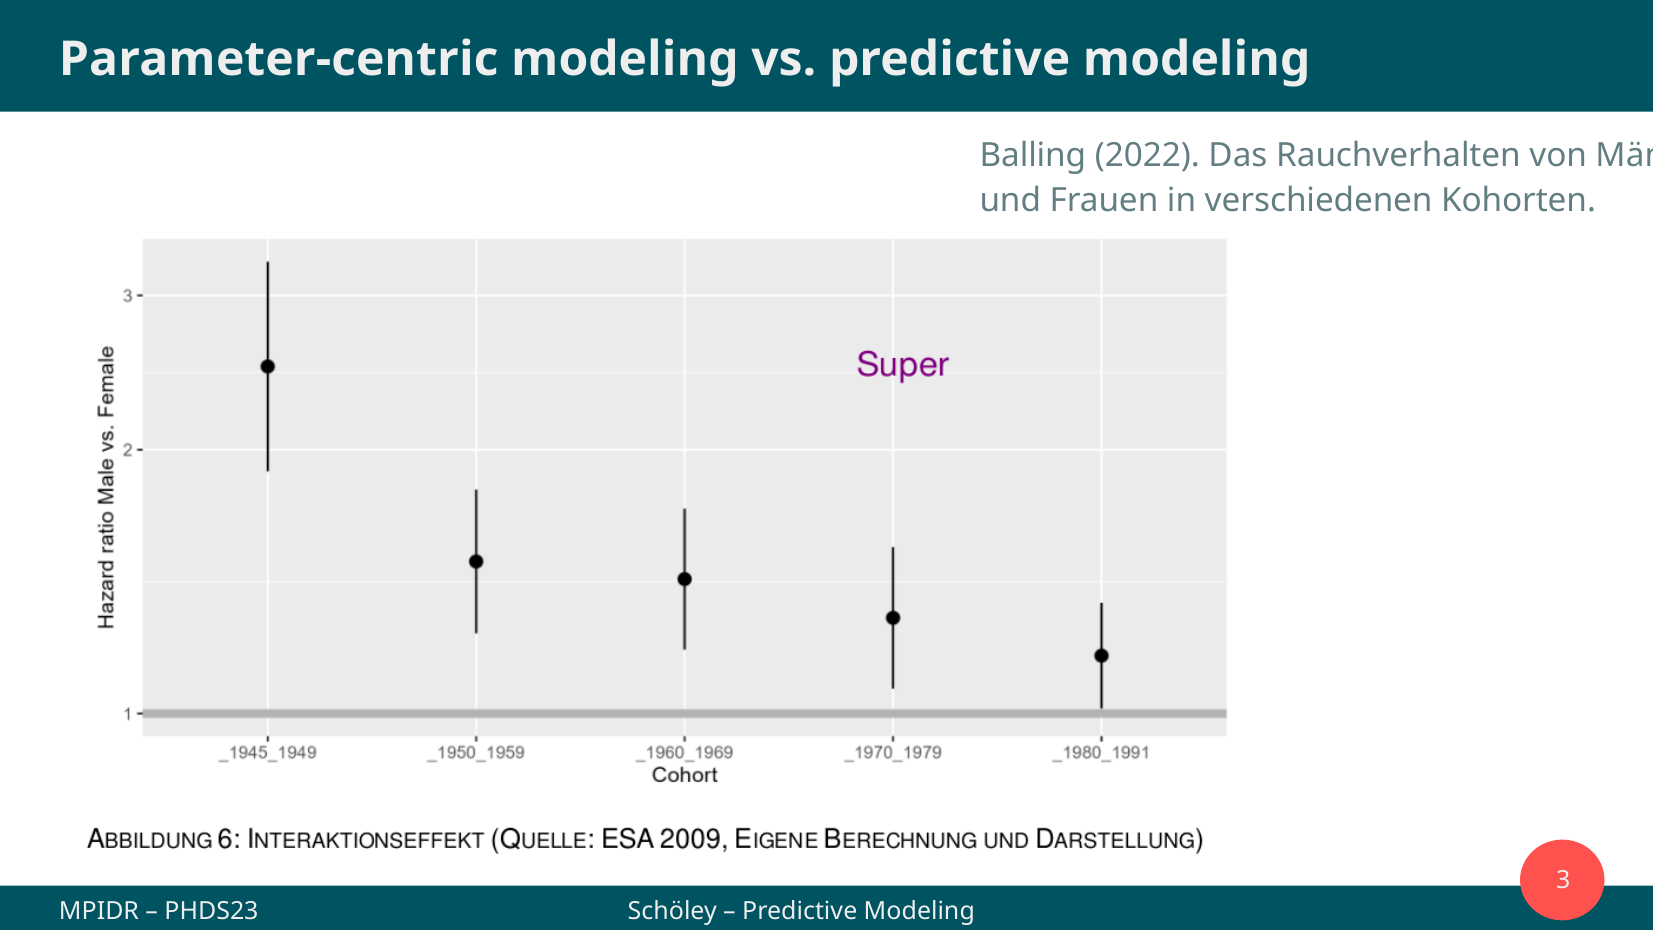

# Parameter-centric modeling vs. predictive modeling
Balling (2022). Das Rauchverhalten von Männern
und Frauen in verschiedenen Kohorten.
3
MPIDR – PHDS23
Schöley – Predictive Modeling